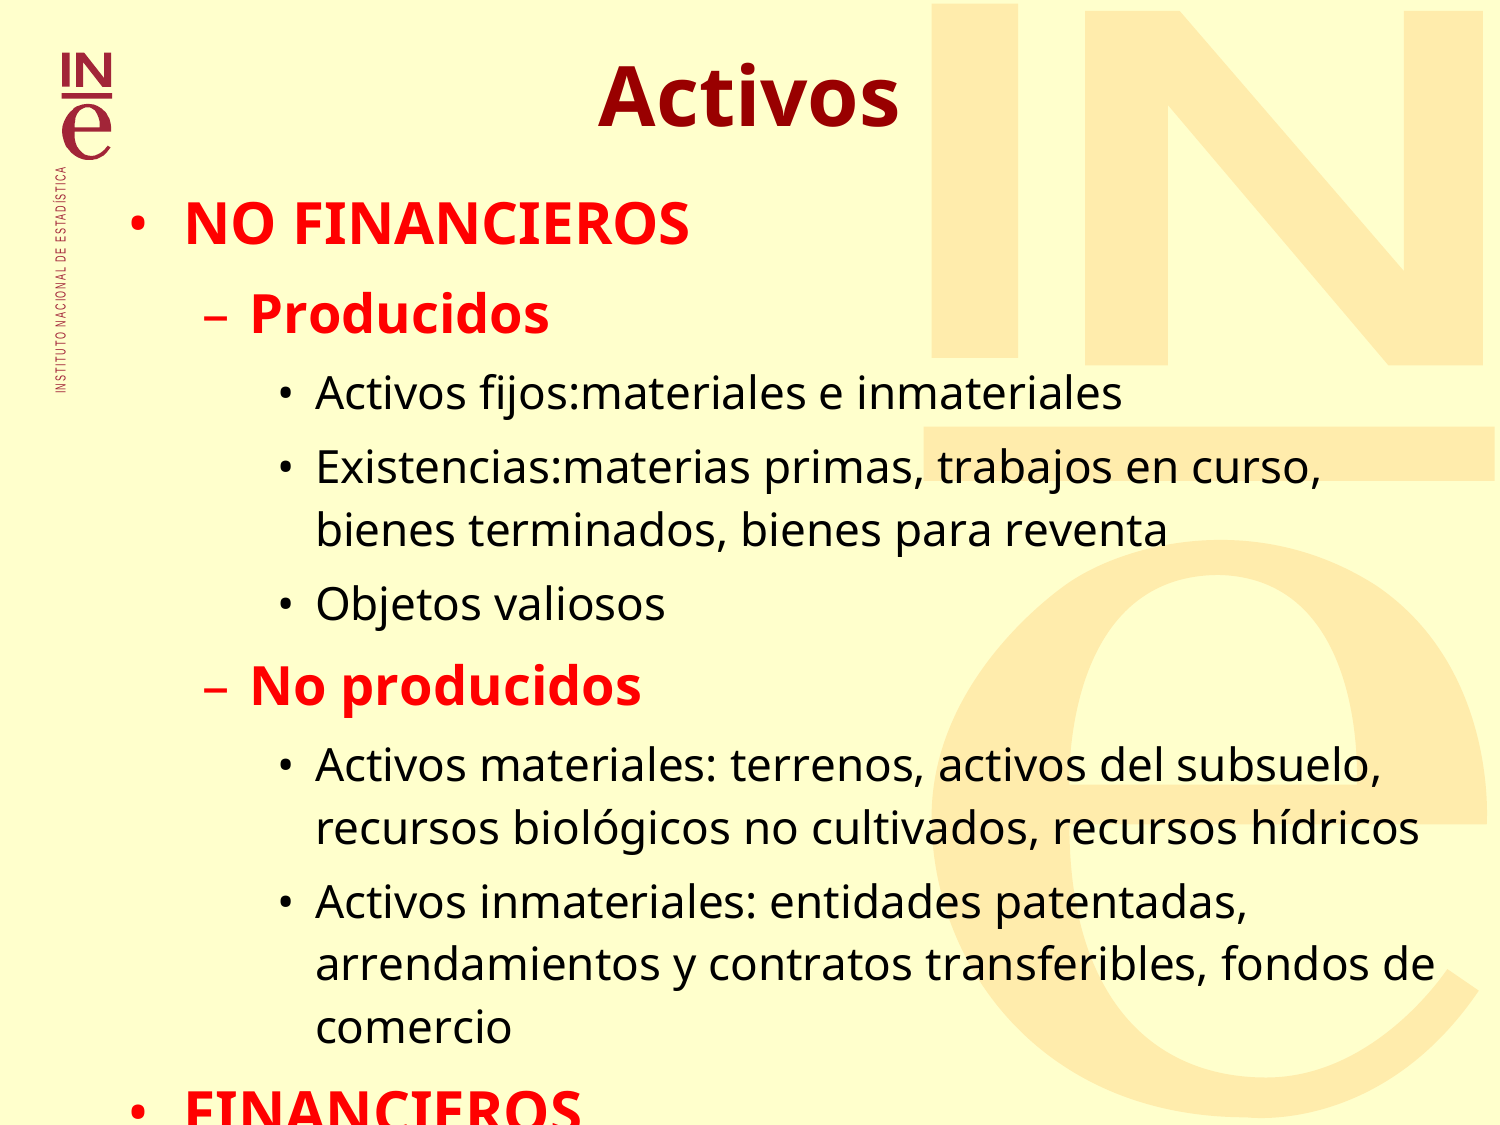

# Activos
NO FINANCIEROS
Producidos
Activos fijos:materiales e inmateriales
Existencias:materias primas, trabajos en curso, bienes terminados, bienes para reventa
Objetos valiosos
No producidos
Activos materiales: terrenos, activos del subsuelo, recursos biológicos no cultivados, recursos hídricos
Activos inmateriales: entidades patentadas, arrendamientos y contratos transferibles, fondos de comercio
FINANCIEROS